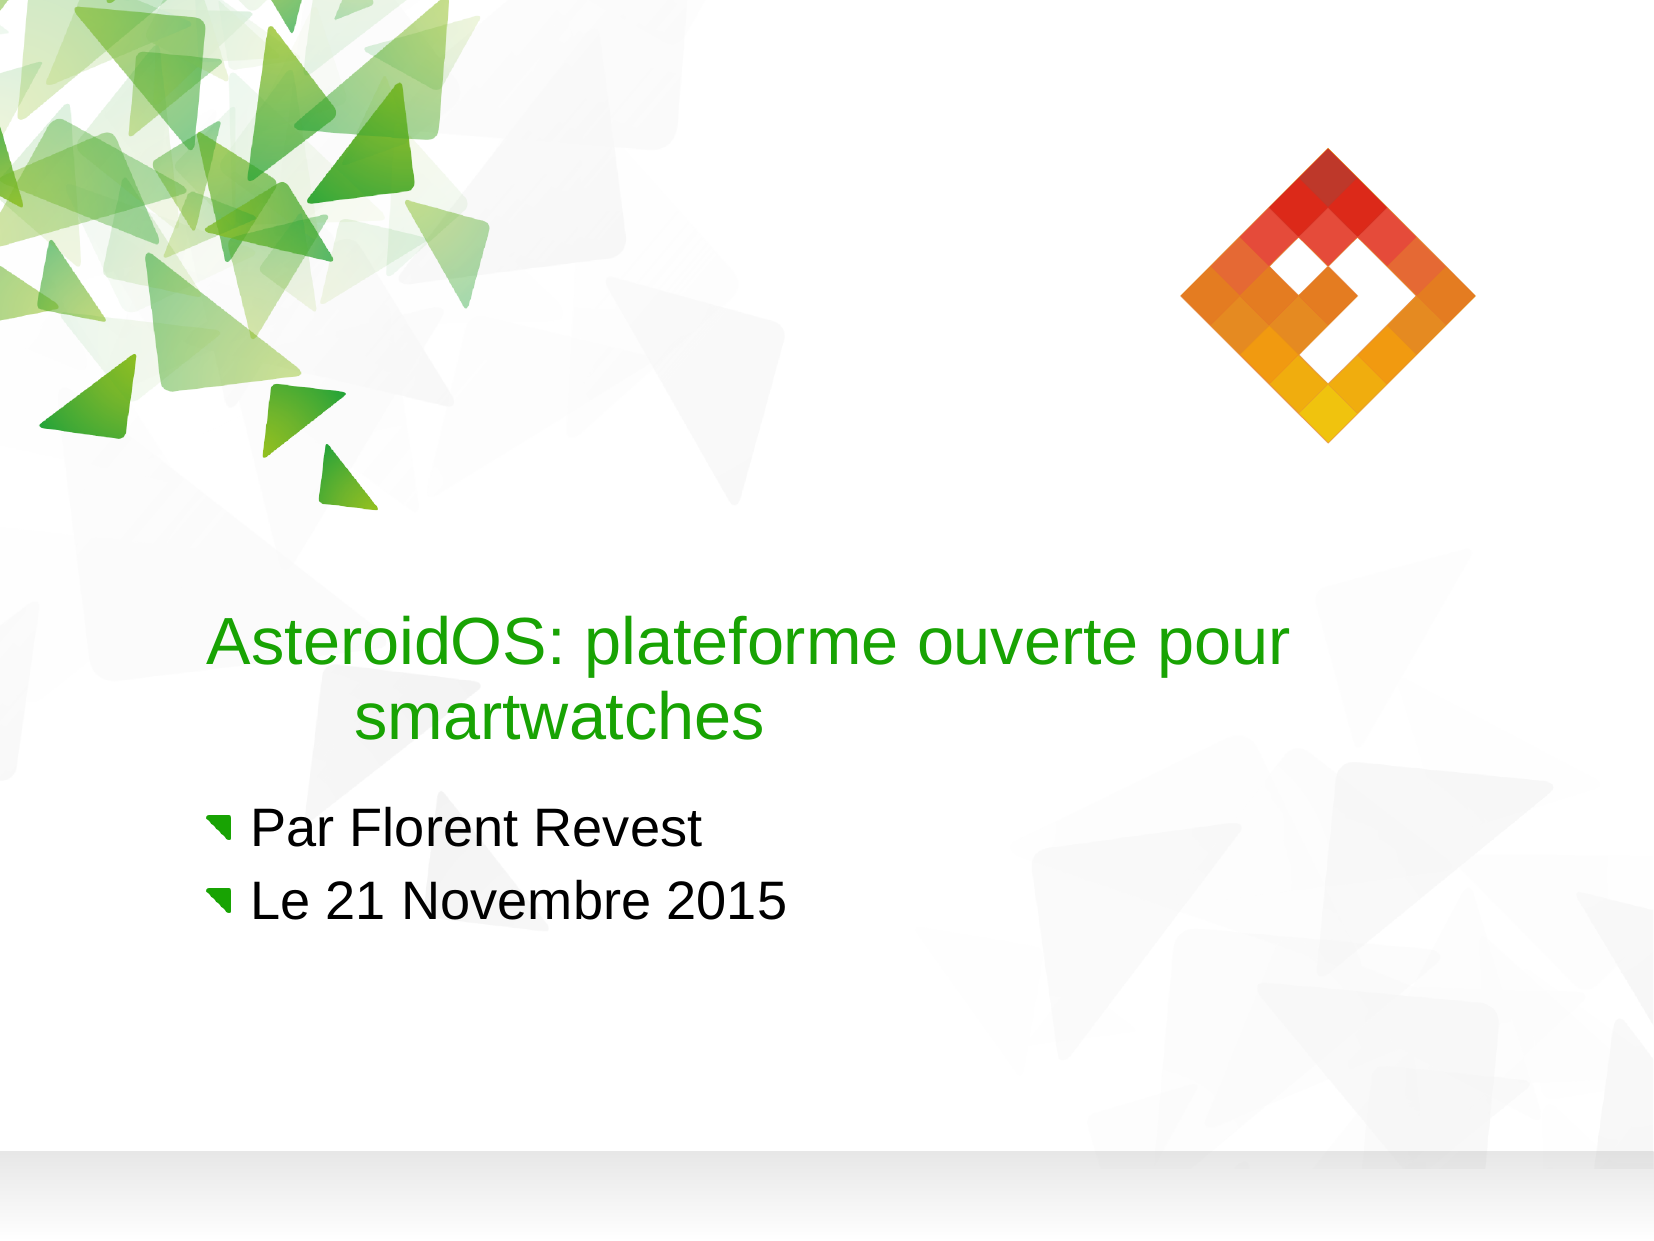

# AsteroidOS: plateforme ouverte pour 					smartwatches
Par Florent Revest
Le 21 Novembre 2015